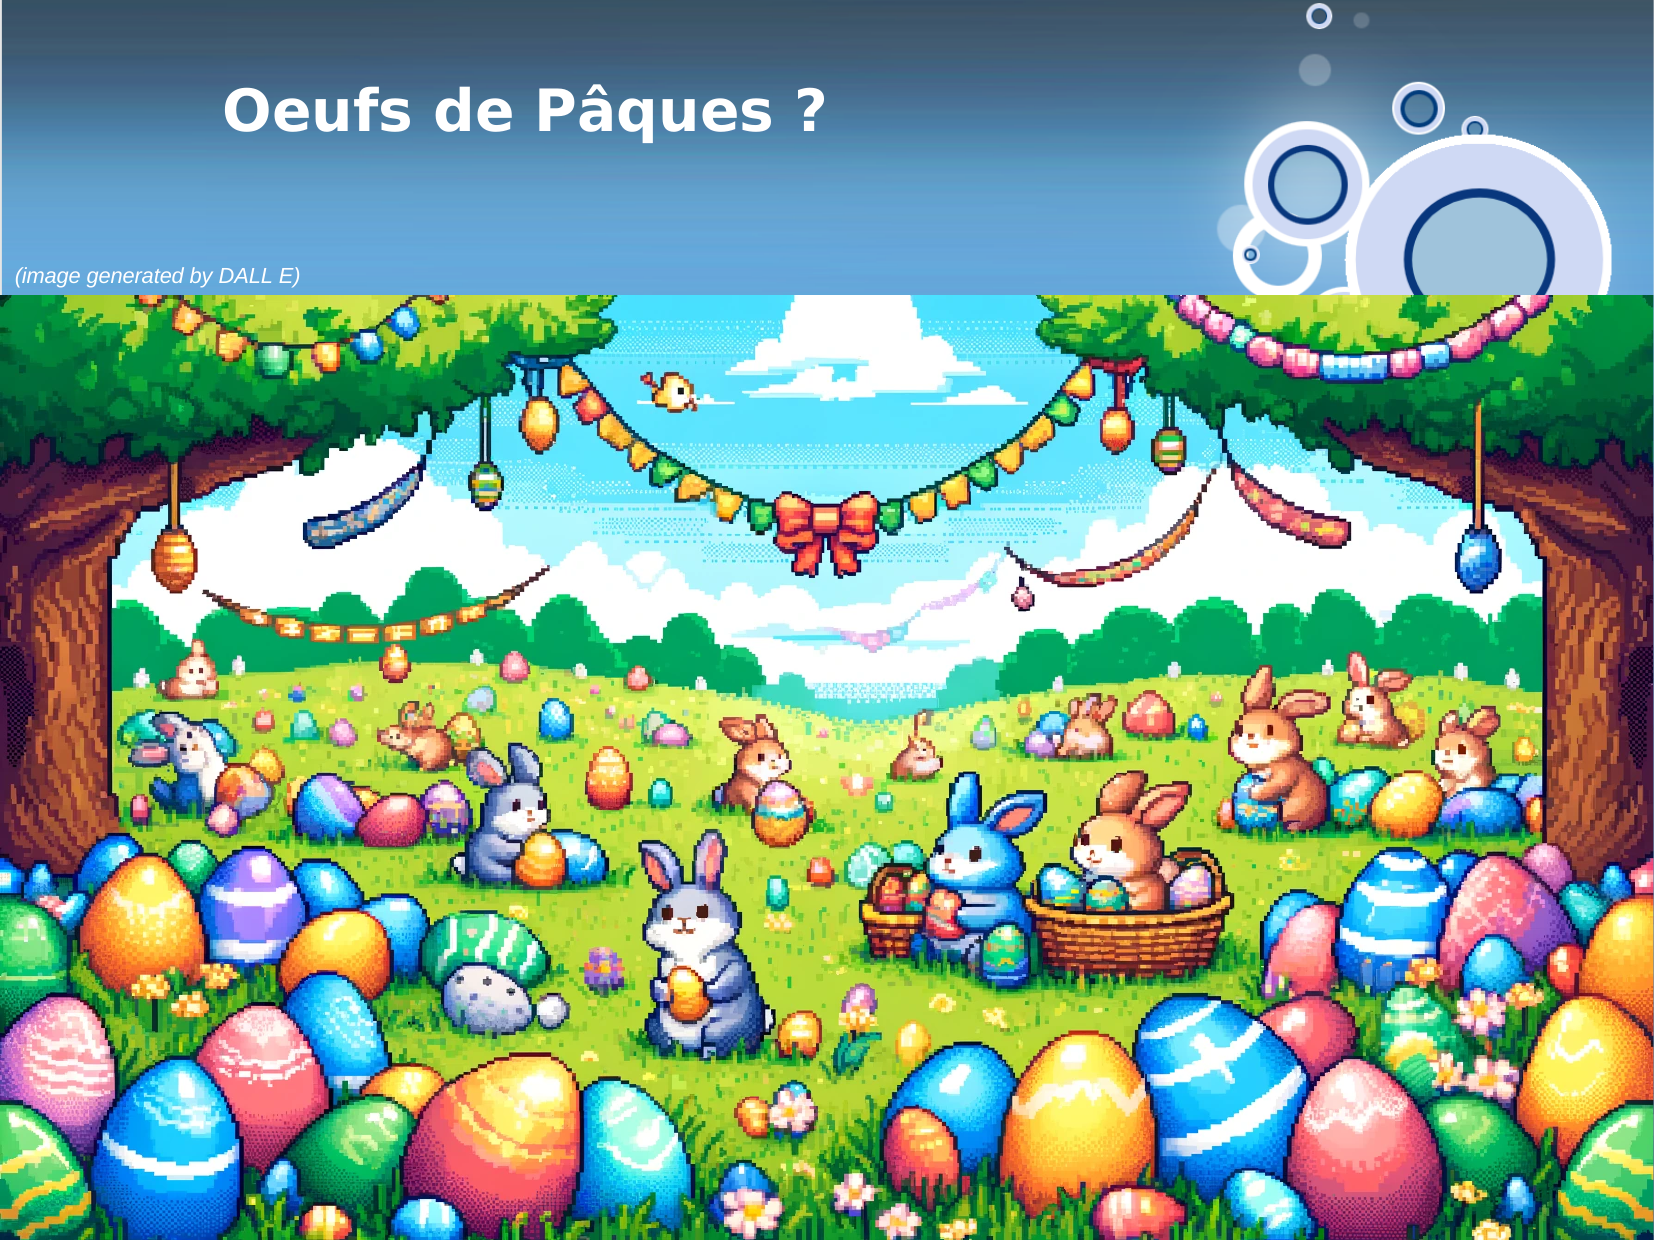

# Oeufs de Pâques ?
(image generated by DALL E)